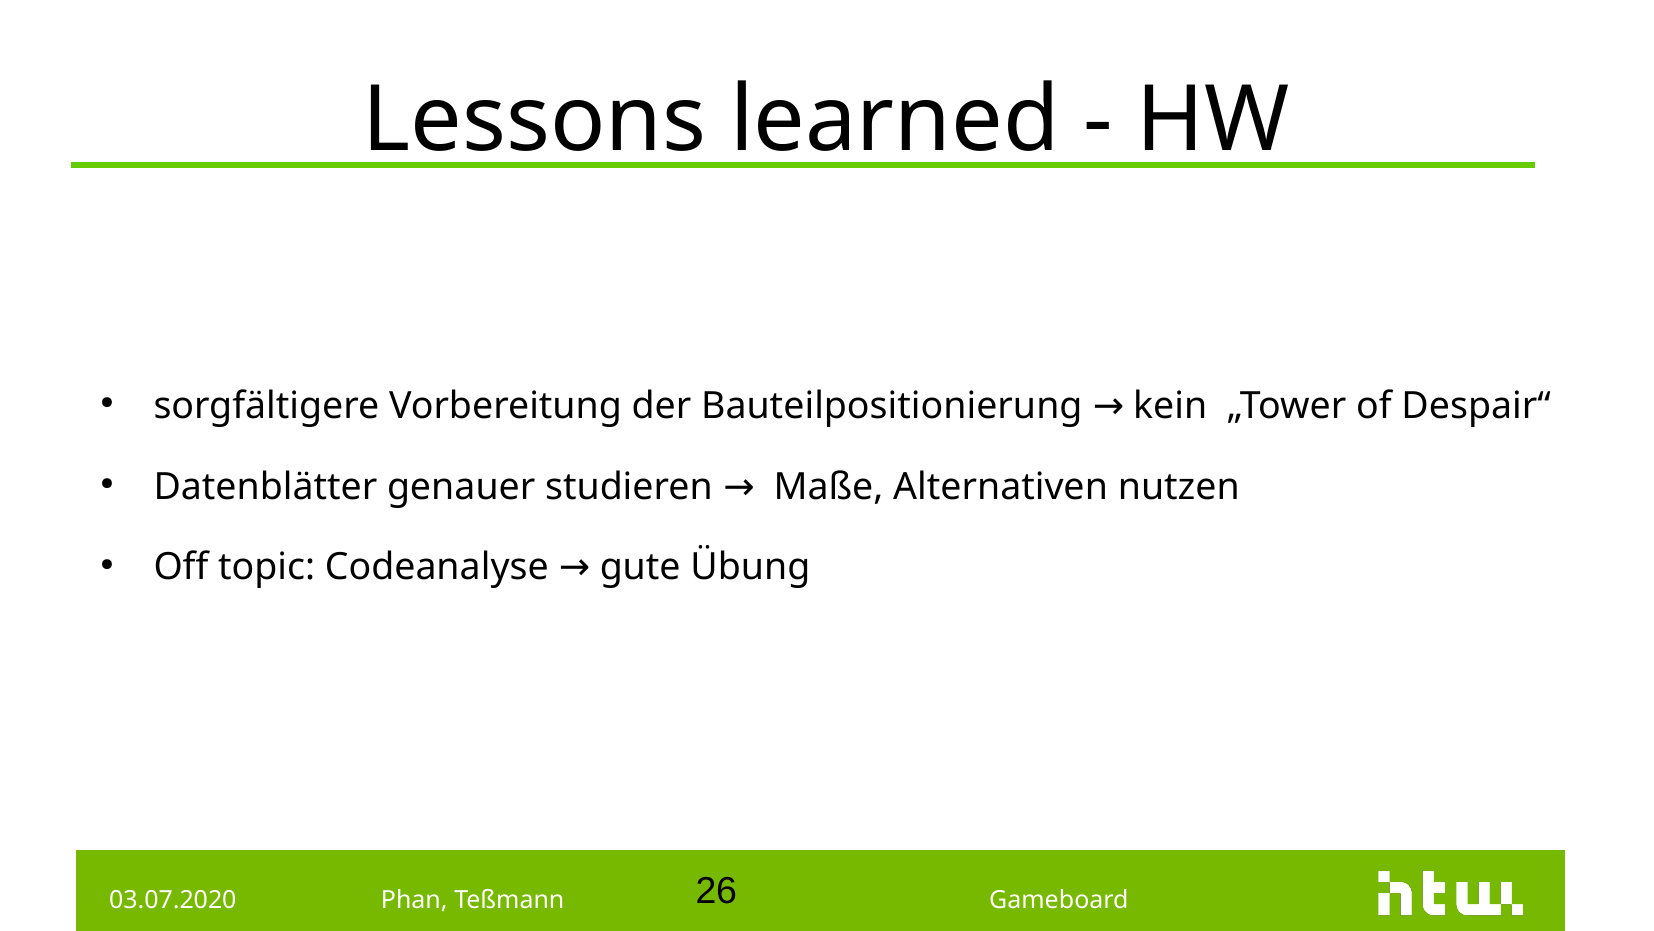

# Lessons learned - HW
sorgfältigere Vorbereitung der Bauteilpositionierung → kein „Tower of Despair“
Datenblätter genauer studieren → Maße, Alternativen nutzen
Off topic: Codeanalyse → gute Übung